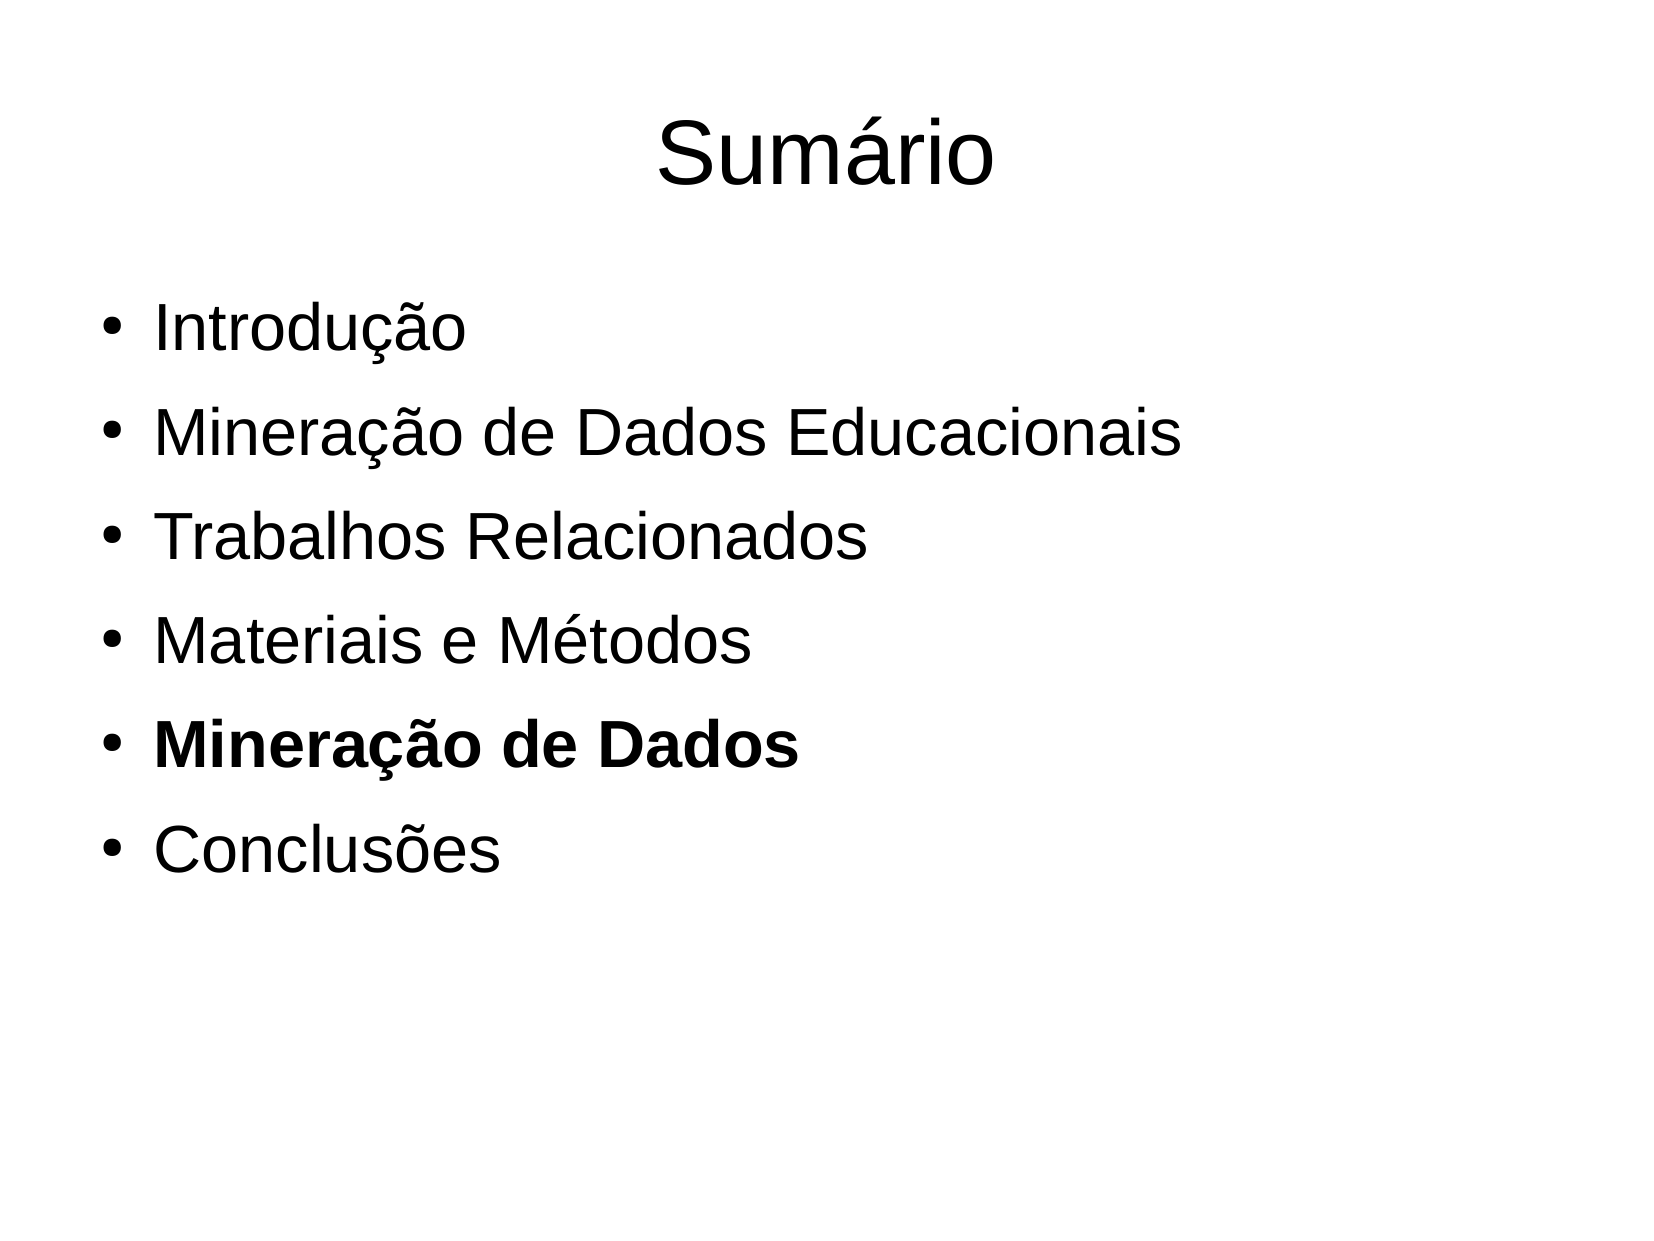

# Sumário
Introdução
Mineração de Dados Educacionais
Trabalhos Relacionados
Materiais e Métodos
Mineração de Dados
Conclusões